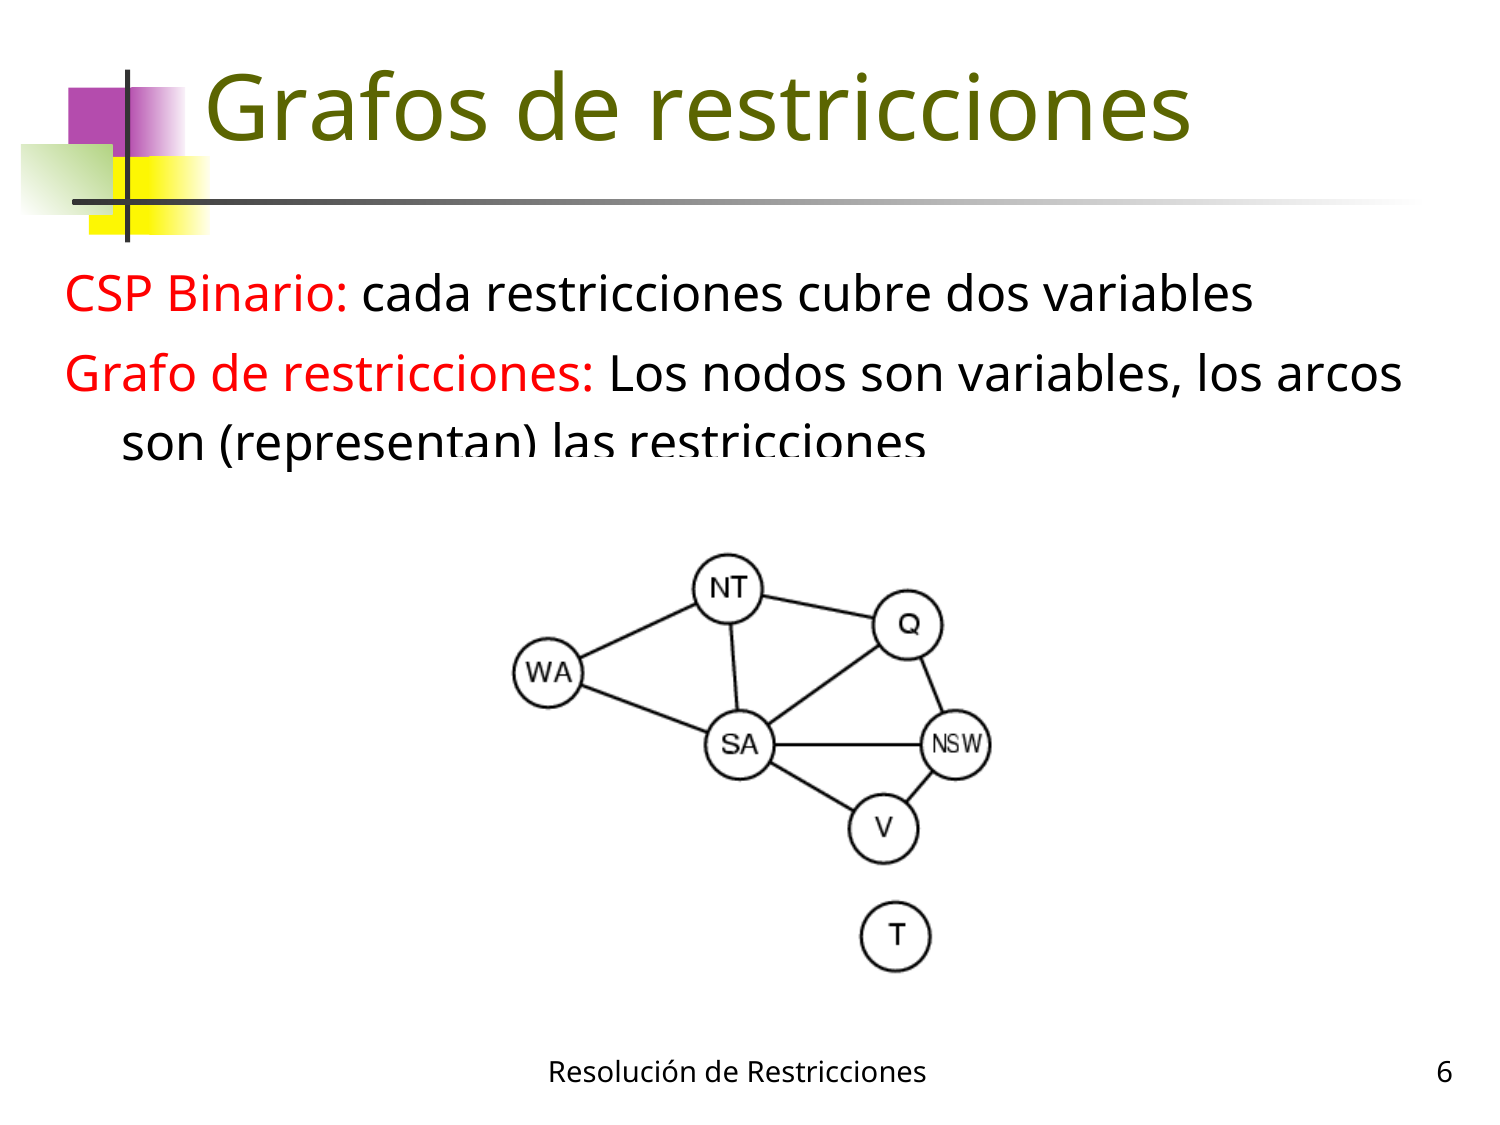

# Grafos de restricciones
CSP Binario: cada restricciones cubre dos variables
Grafo de restricciones: Los nodos son variables, los arcos son (representan) las restricciones
Resolución de Restricciones
6